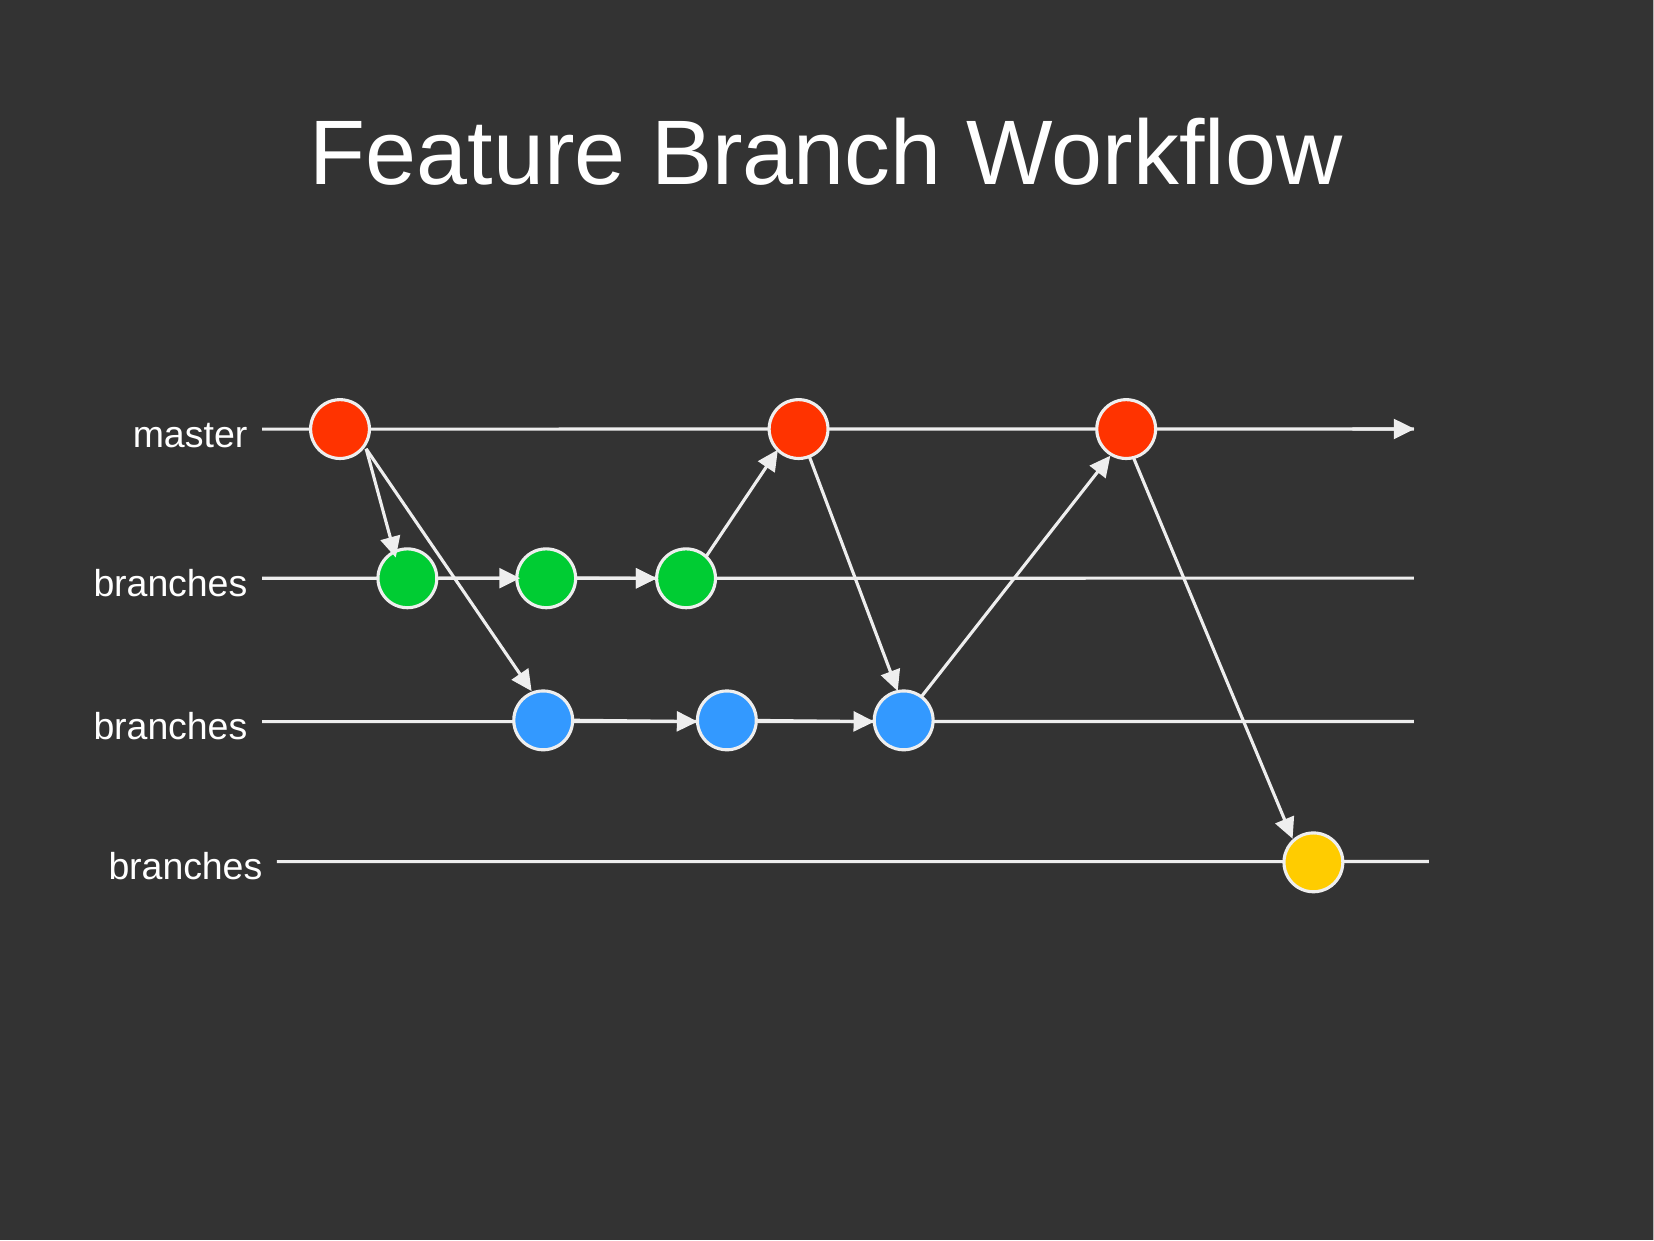

# Feature Branch Workflow
master
branches
branches
branches